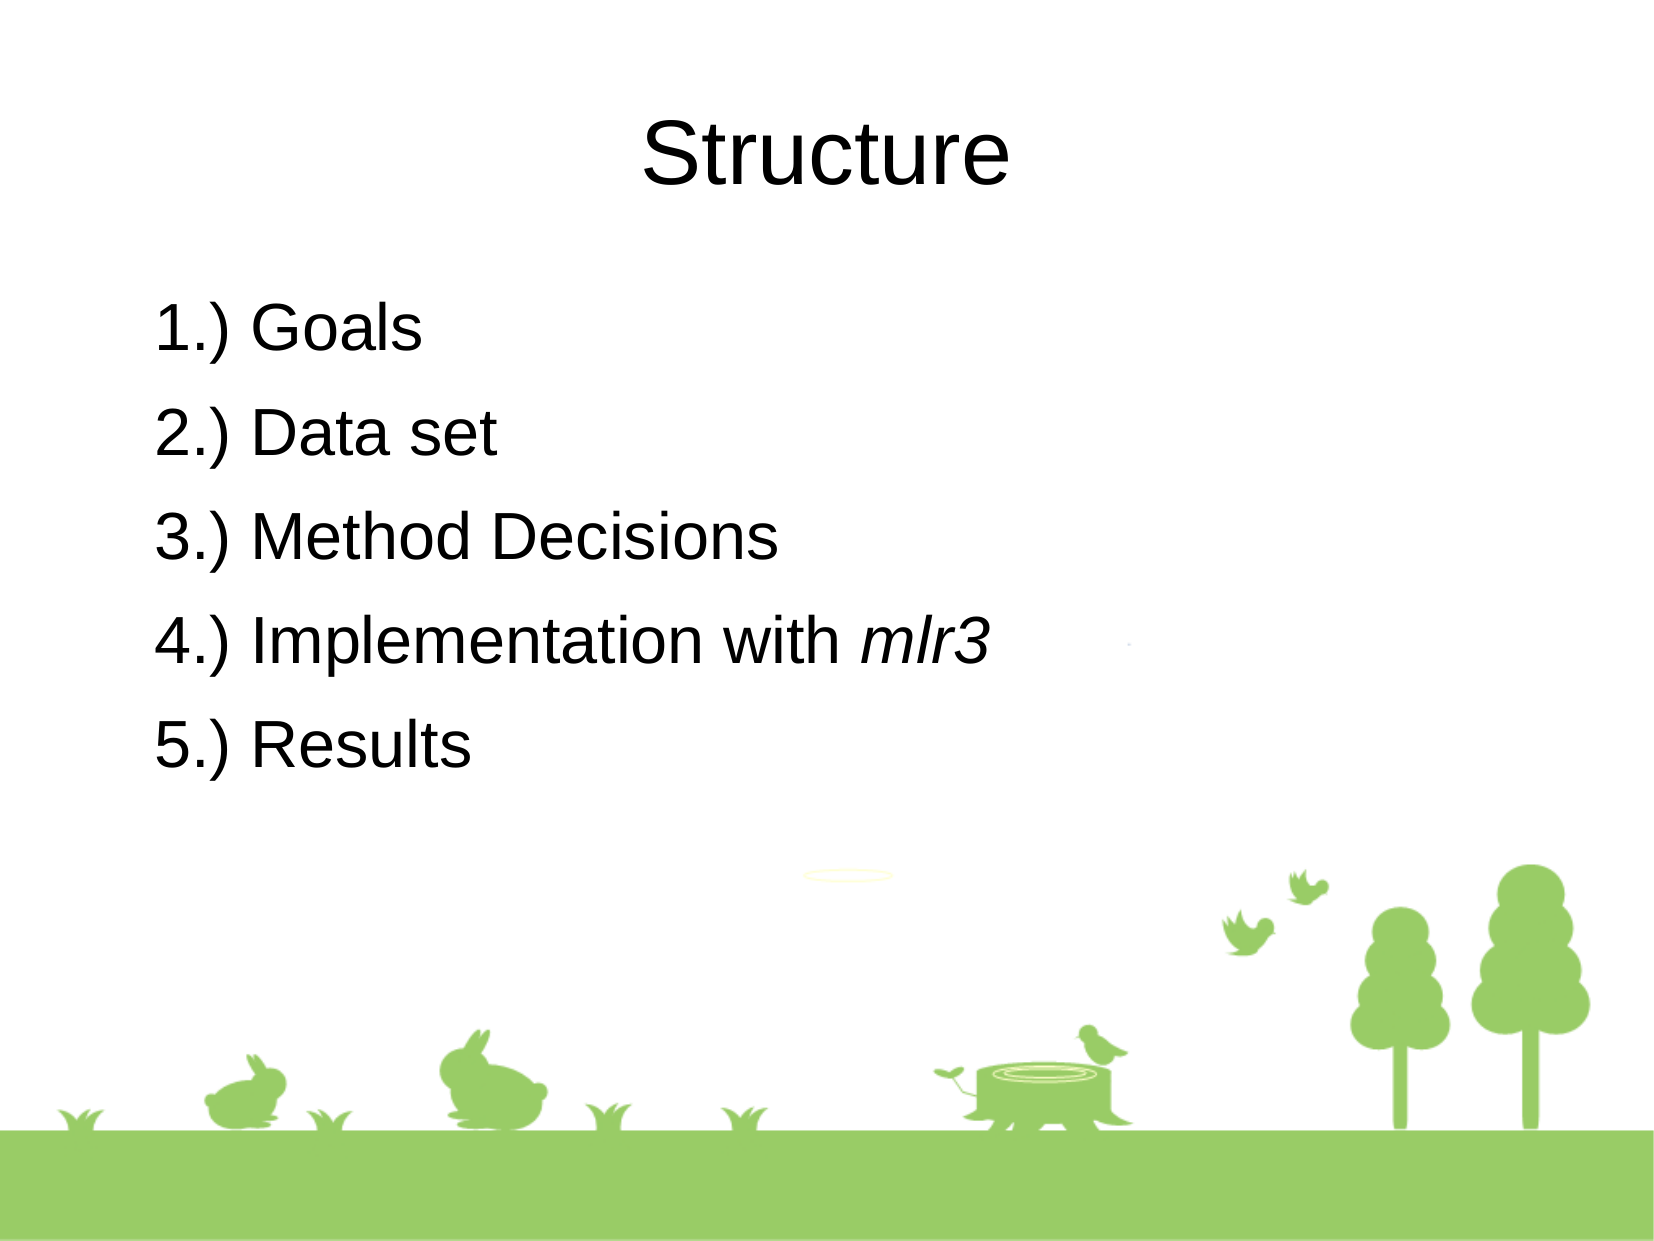

# Structure
1.) Goals
2.) Data set
3.) Method Decisions
4.) Implementation with mlr3
5.) Results